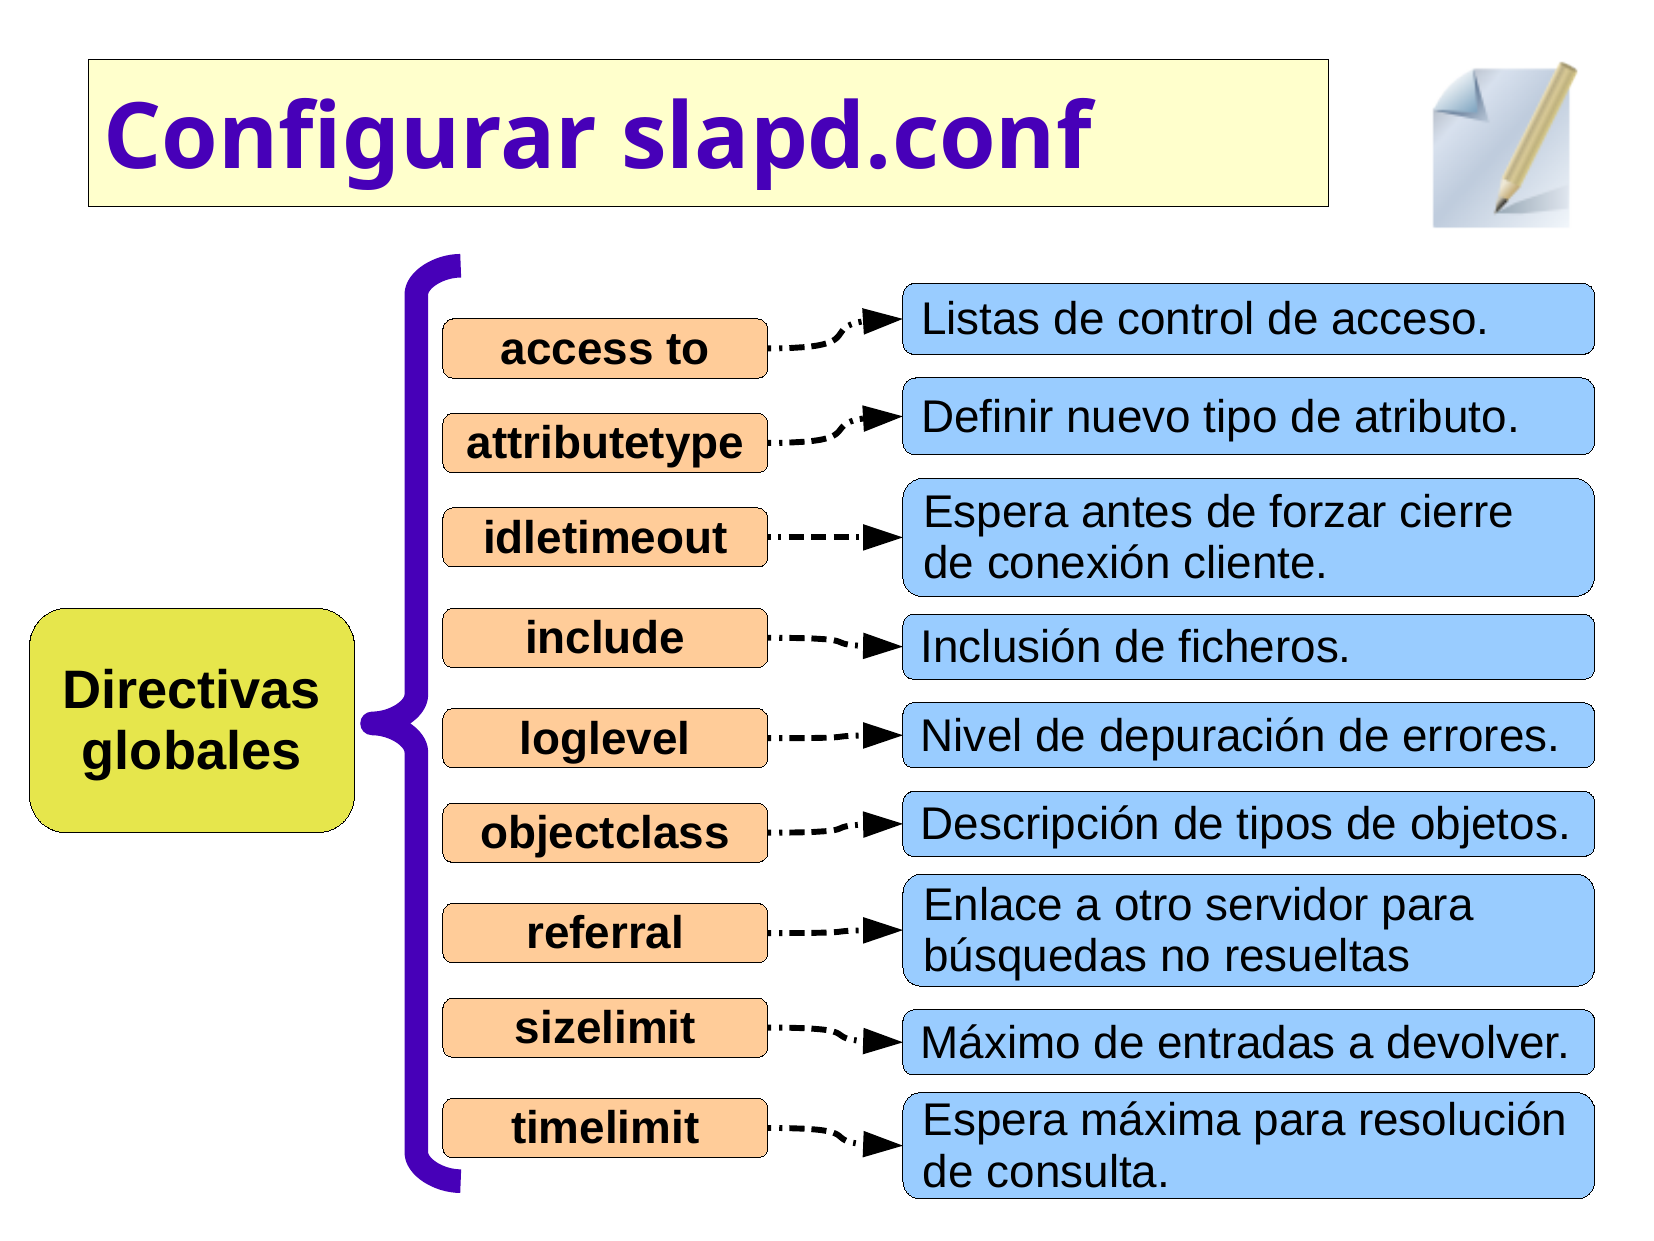

Configurar slapd.conf
Listas de control de acceso.
access to
Definir nuevo tipo de atributo.
attributetype
Espera antes de forzar cierre de conexión cliente.
idletimeout
Directivas globales
include
Inclusión de ficheros.
Nivel de depuración de errores.
loglevel
Descripción de tipos de objetos.
objectclass
Enlace a otro servidor para búsquedas no resueltas
referral
sizelimit
Máximo de entradas a devolver.
Espera máxima para resolución de consulta.
timelimit